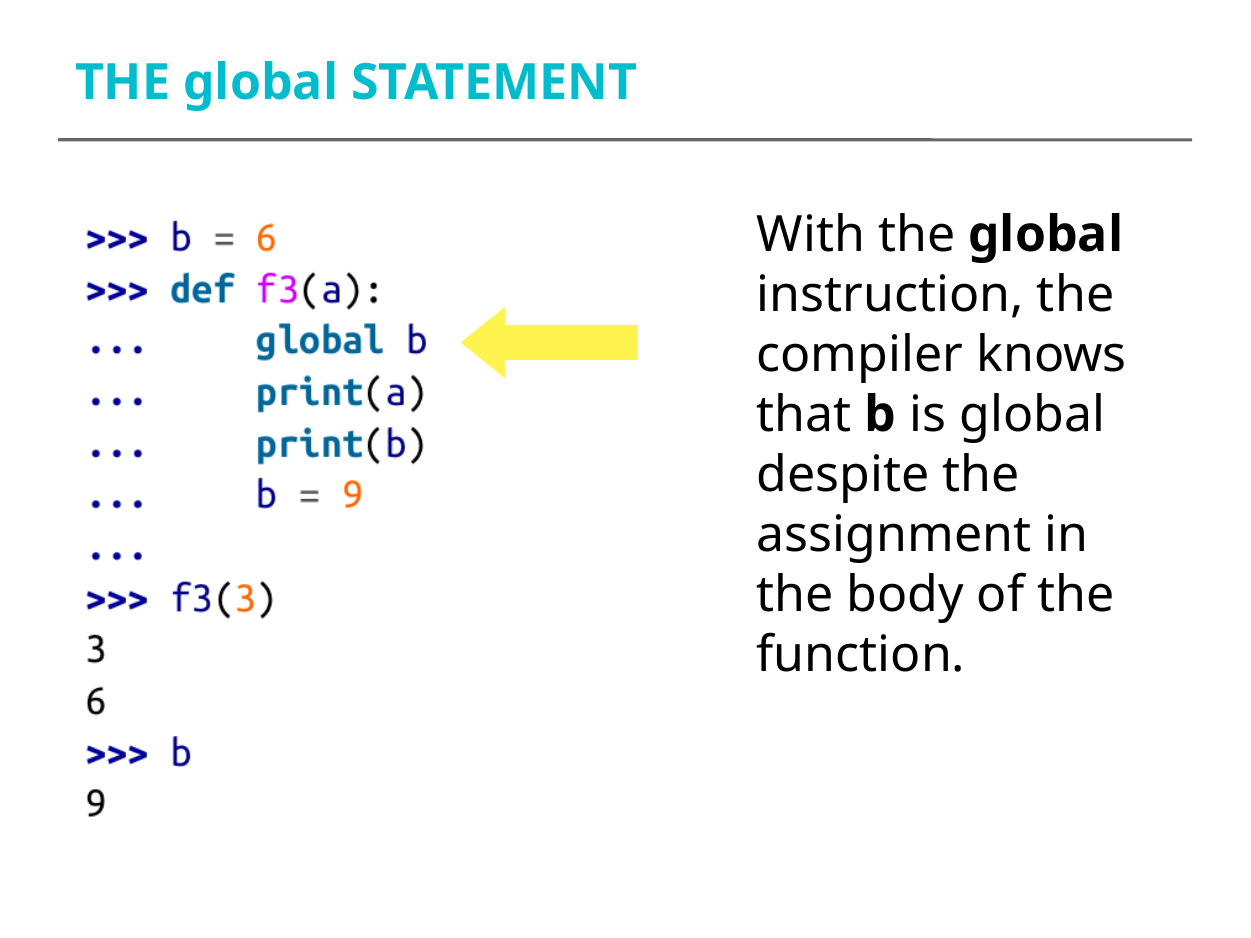

# THE global STATEMENT
With the global instruction, the compiler knows that b is global despite the assignment in the body of the function.